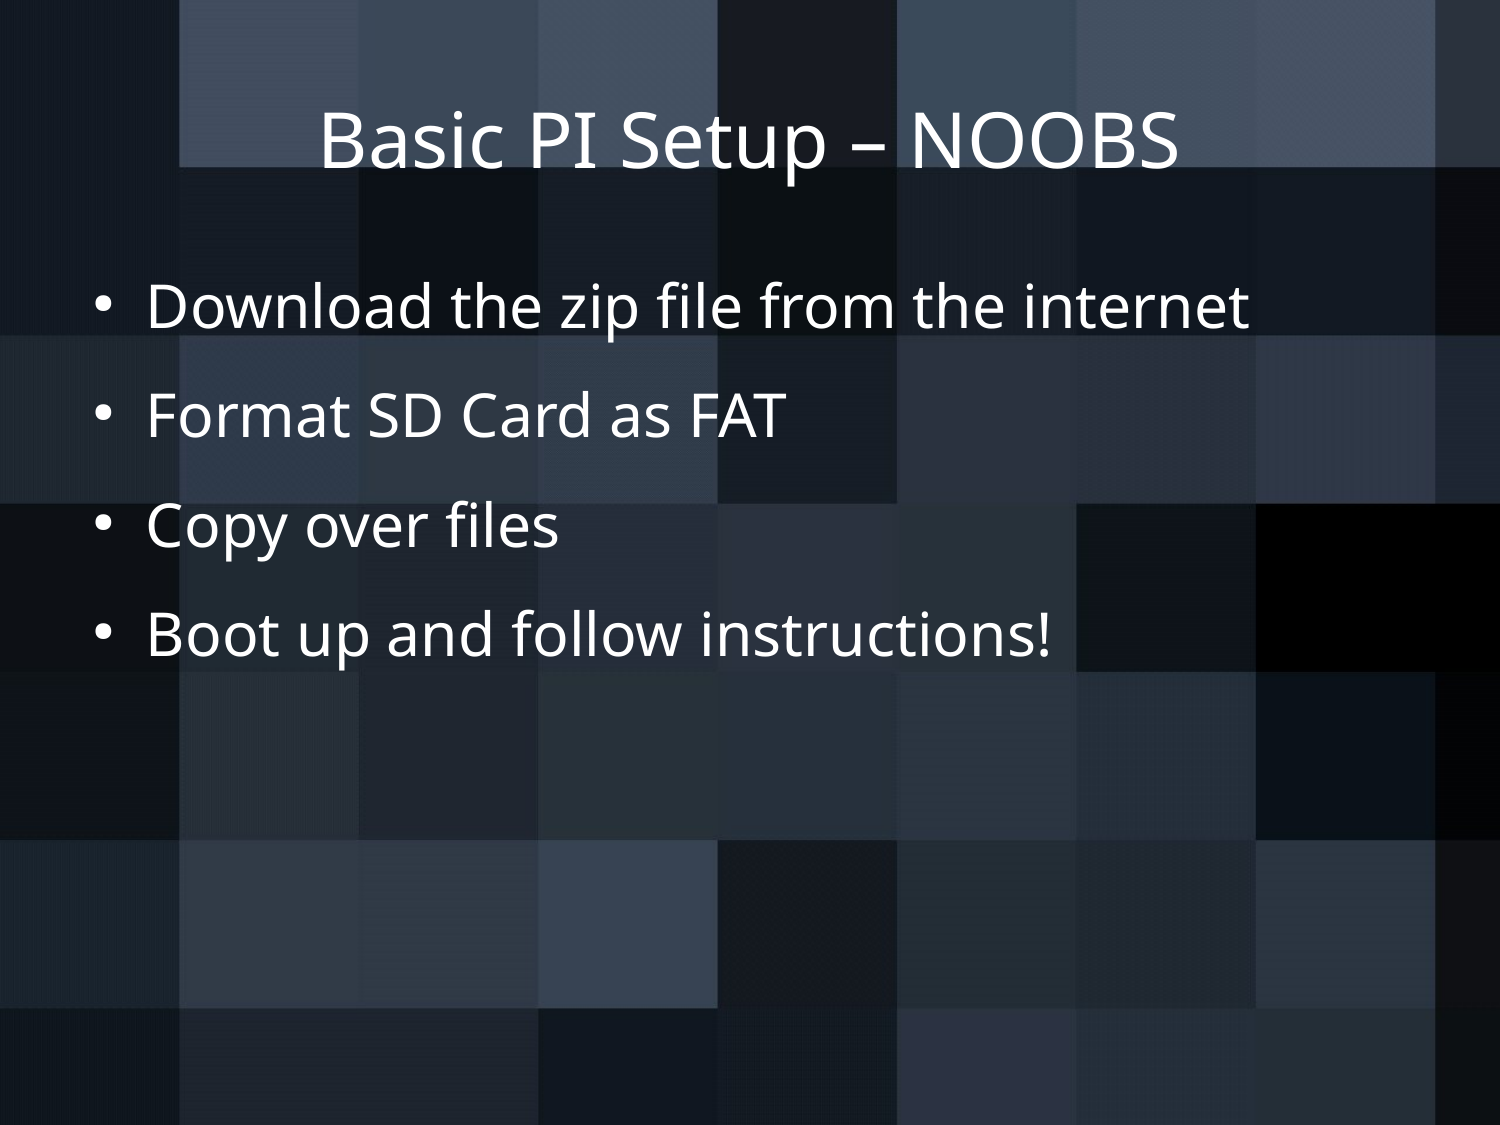

# Basic PI Setup – NOOBS
Download the zip file from the internet
Format SD Card as FAT
Copy over files
Boot up and follow instructions!